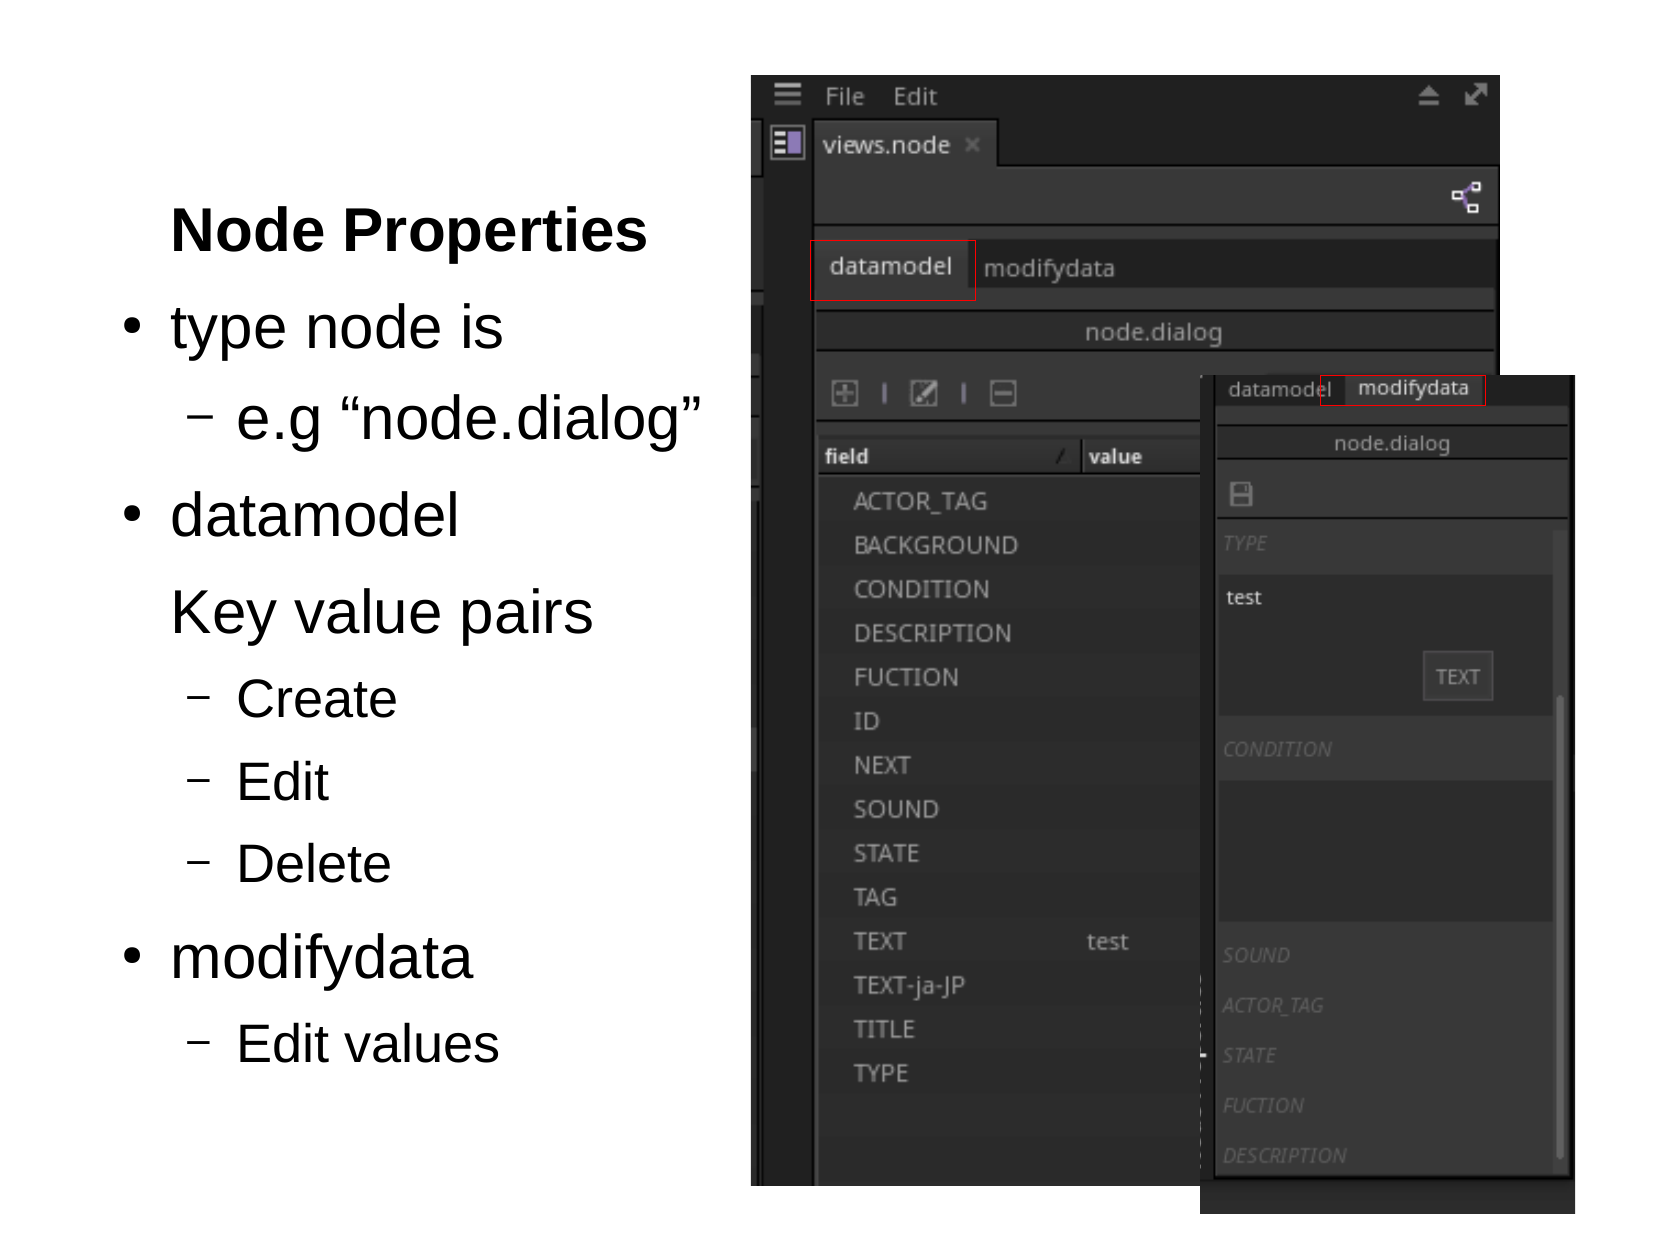

# Node Properties
type node is
e.g “node.dialog”
datamodel
Key value pairs
Create
Edit
Delete
modifydata
Edit values